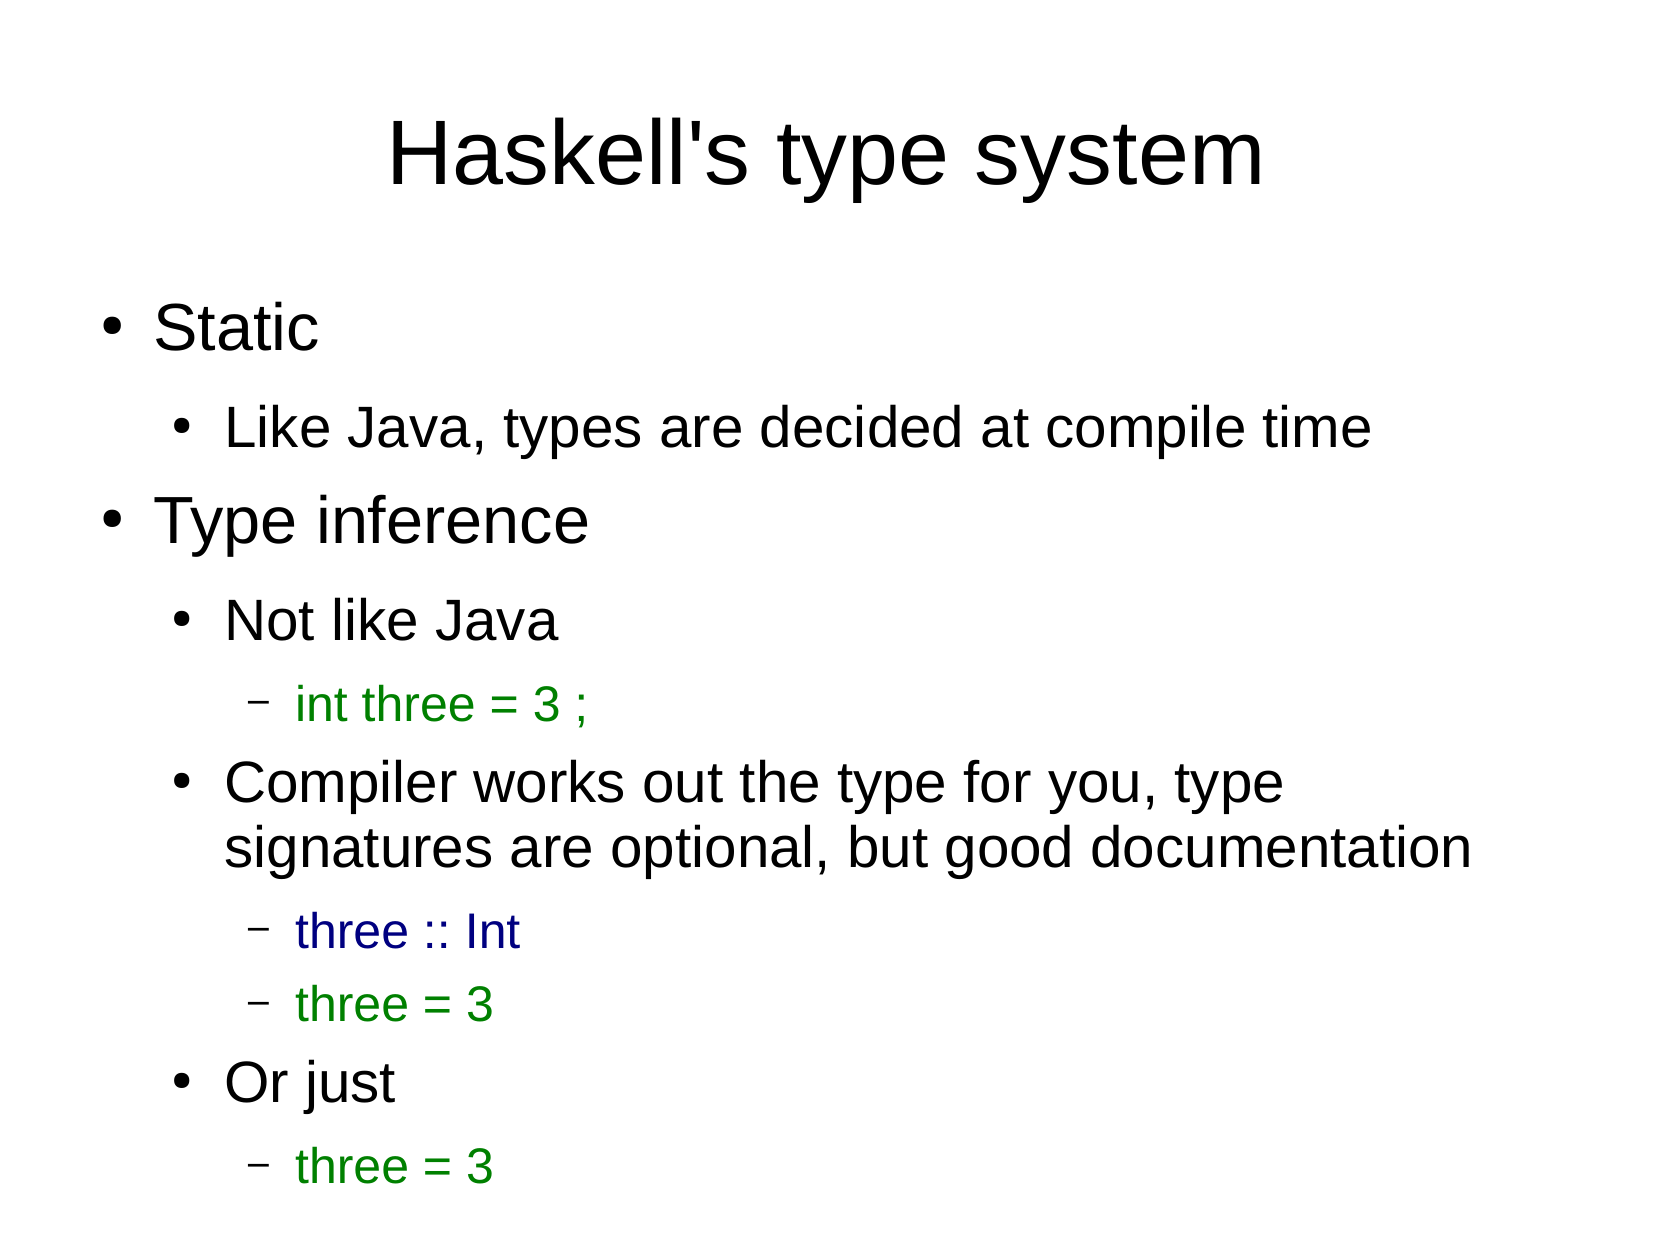

# Haskell's type system
Static
Like Java, types are decided at compile time
Type inference
Not like Java
int three = 3 ;
Compiler works out the type for you, type signatures are optional, but good documentation
three :: Int
three = 3
Or just
three = 3